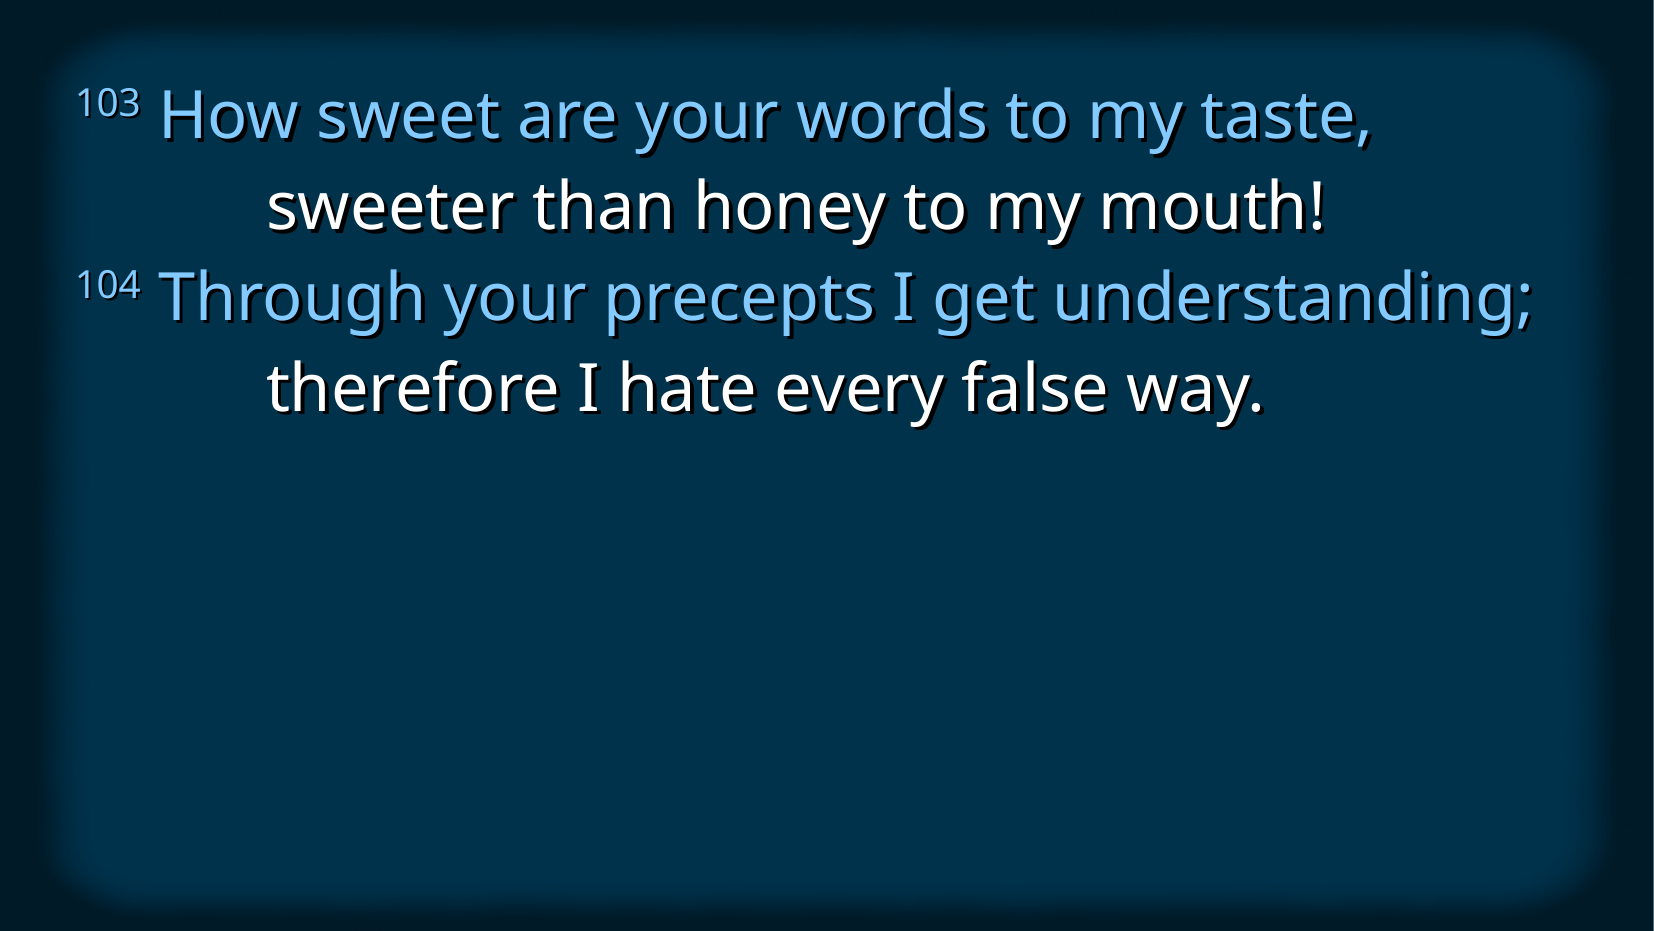

103 How sweet are your words to my taste,
 sweeter than honey to my mouth!
104 Through your precepts I get understanding;
 therefore I hate every false way.